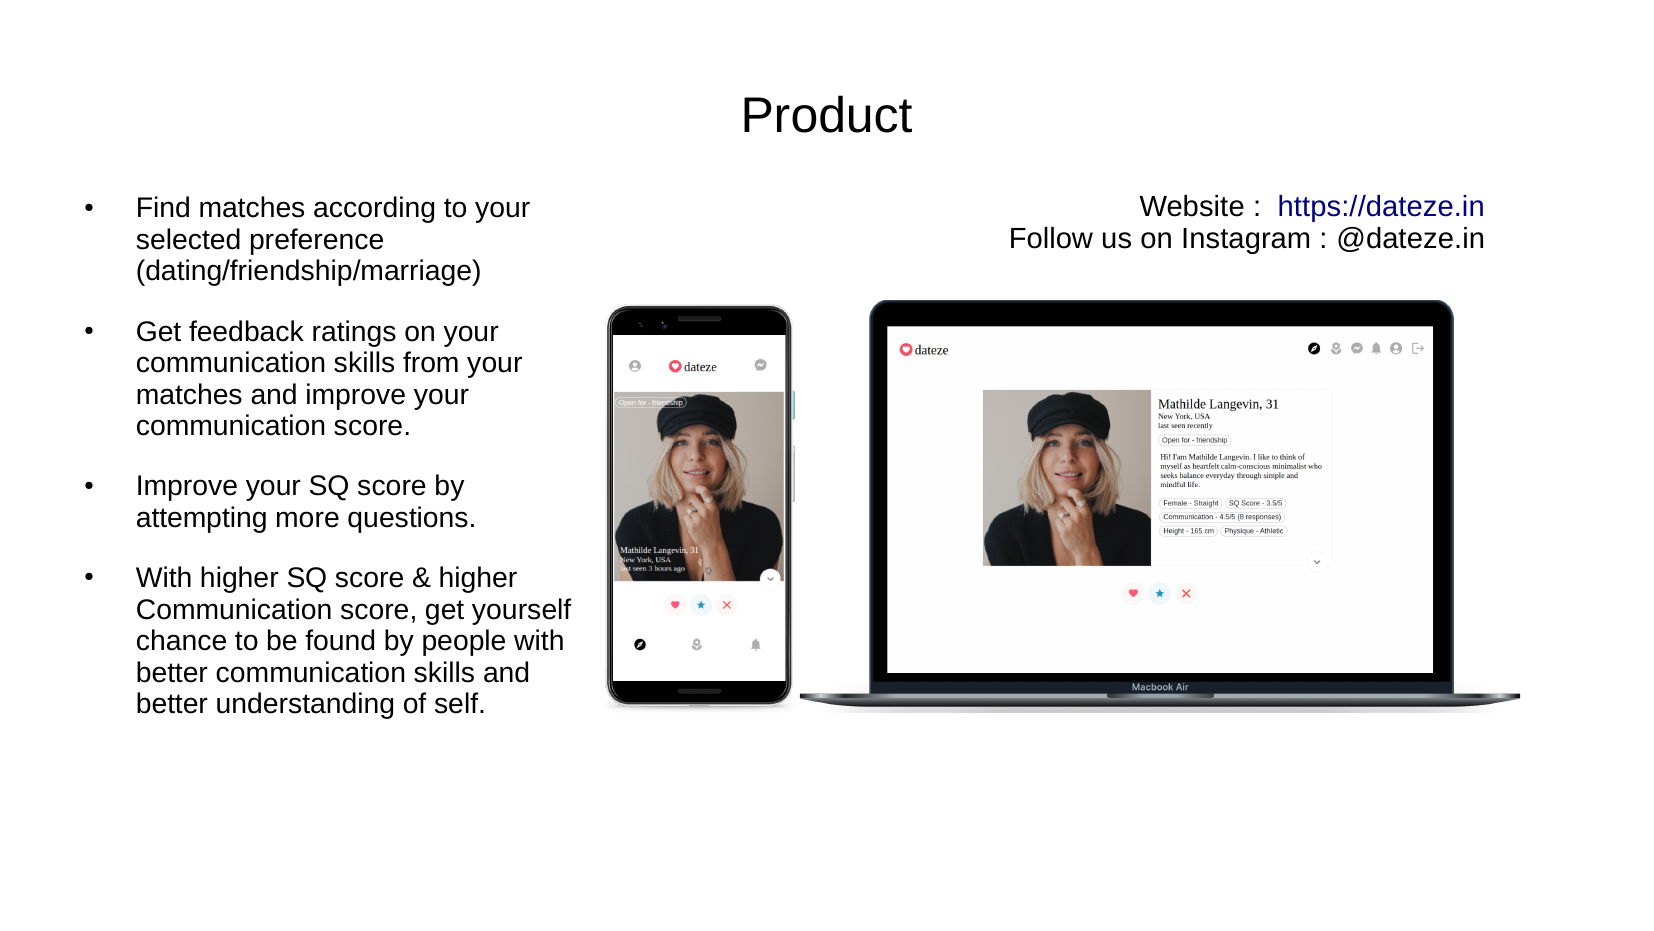

# Product
Website : https://dateze.in
Follow us on Instagram : @dateze.in
Find matches according to your selected preference (dating/friendship/marriage)
Get feedback ratings on your communication skills from your matches and improve your communication score.
Improve your SQ score by attempting more questions.
With higher SQ score & higher Communication score, get yourself chance to be found by people with better communication skills and better understanding of self.